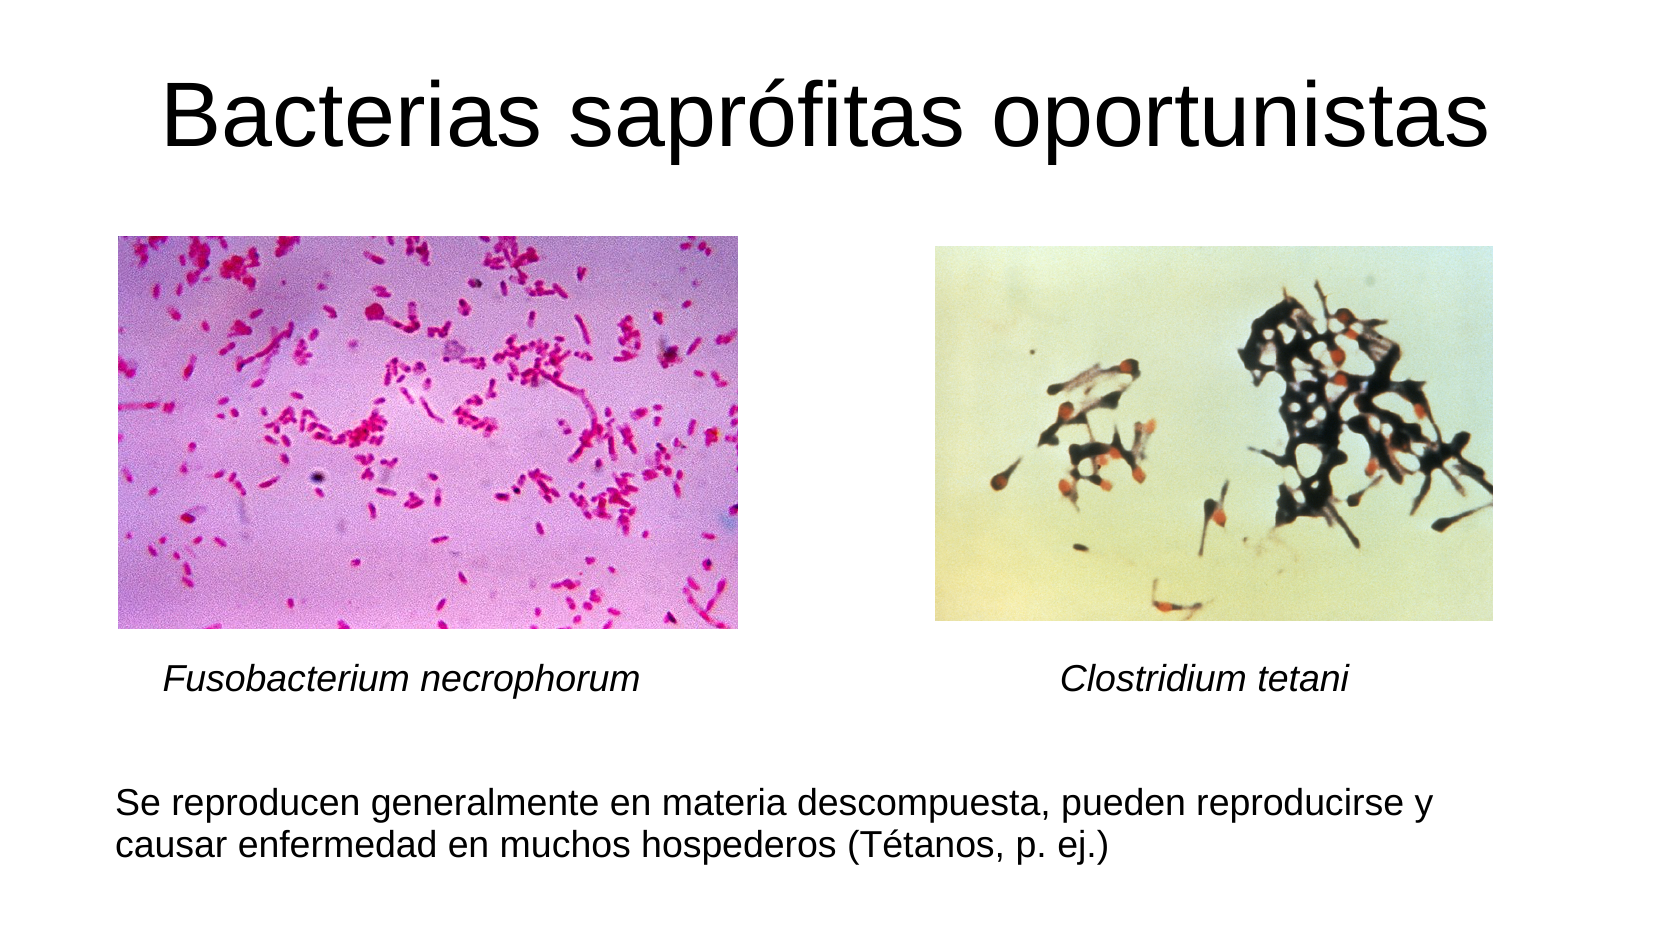

# Bacterias saprófitas oportunistas
Fusobacterium necrophorum
Clostridium tetani
Se reproducen generalmente en materia descompuesta, pueden reproducirse y causar enfermedad en muchos hospederos (Tétanos, p. ej.)